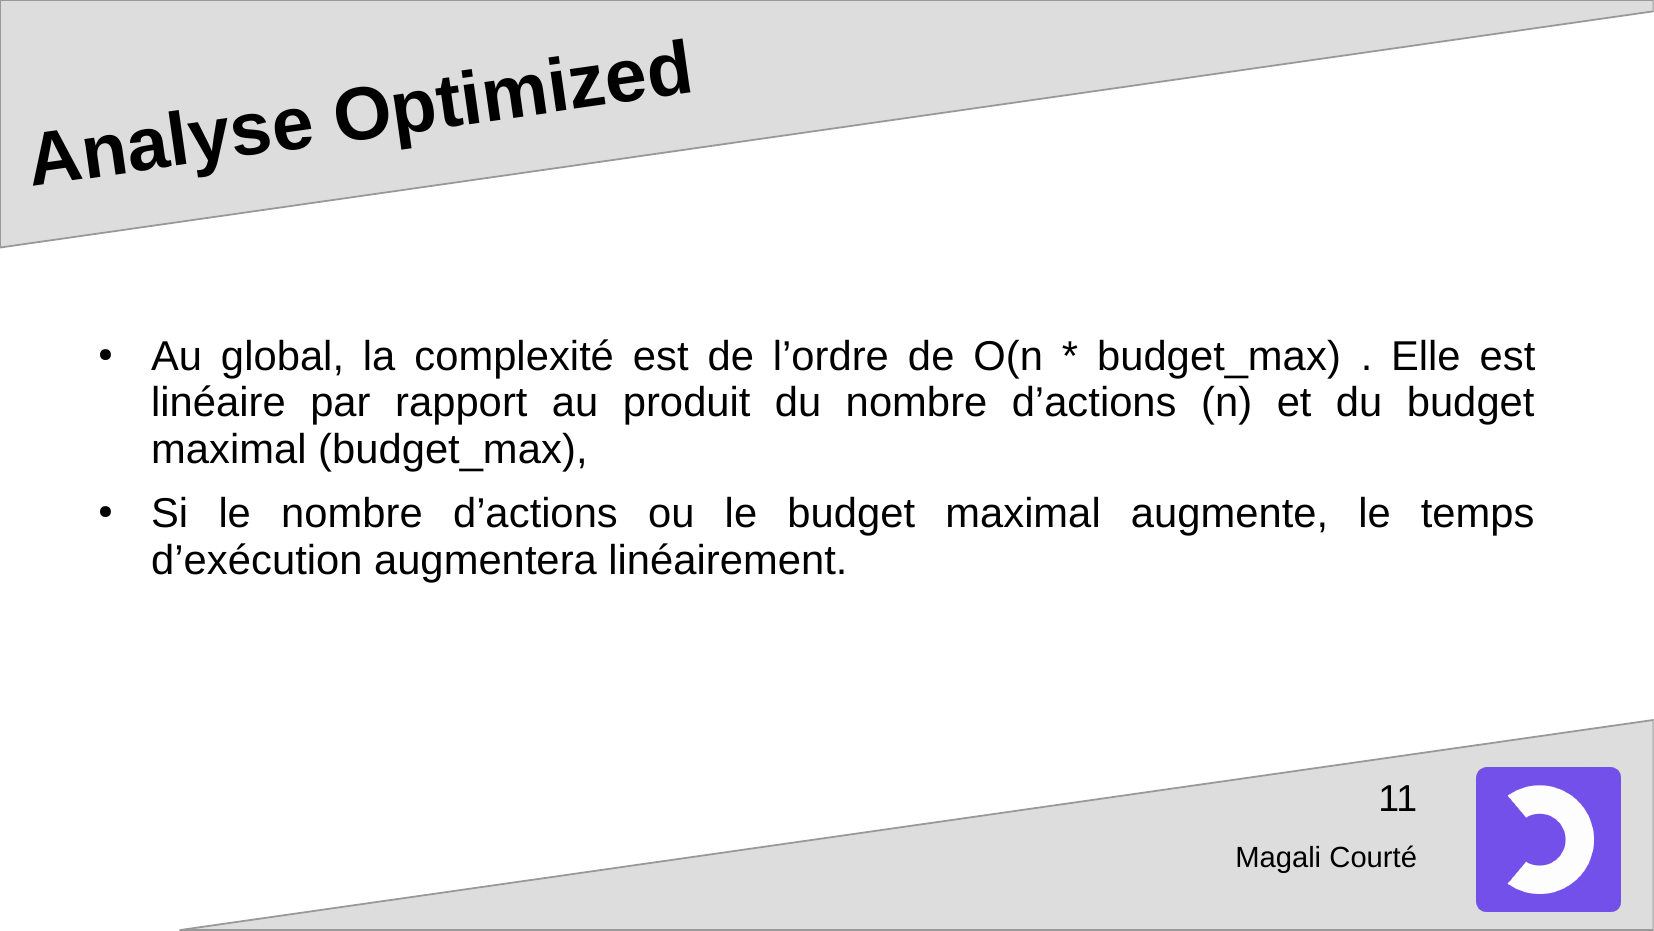

# Analyse Optimized
Au global, la complexité est de l’ordre de O(n * budget_max) . Elle est linéaire par rapport au produit du nombre d’actions (n) et du budget maximal (budget_max),
Si le nombre d’actions ou le budget maximal augmente, le temps d’exécution augmentera linéairement.
11